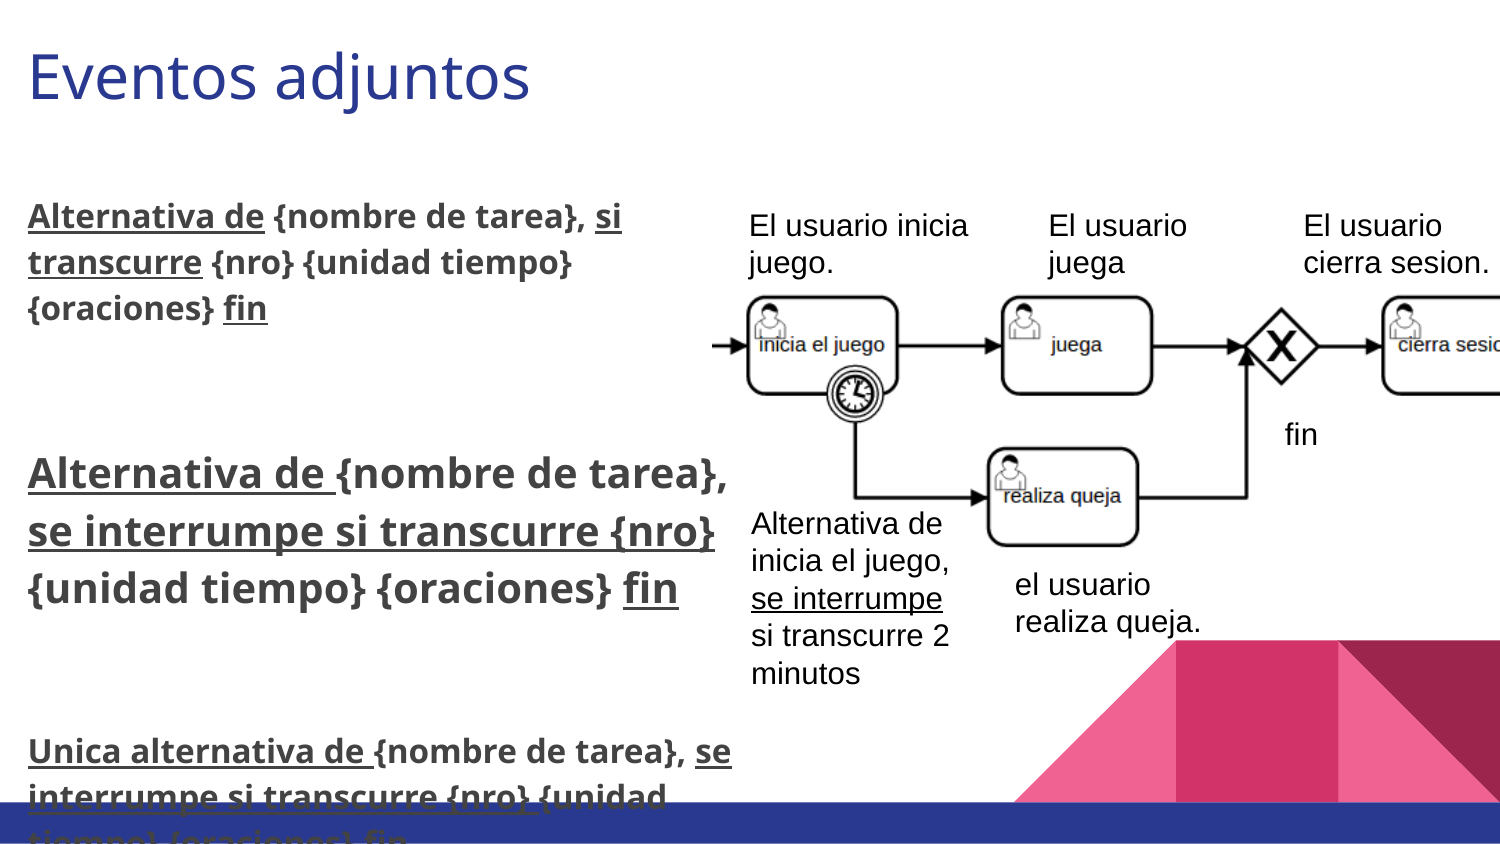

# Eventos adjuntos
Alternativa de {nombre de tarea}, si transcurre {nro} {unidad tiempo} {oraciones} fin
Alternativa de {nombre de tarea}, se interrumpe si transcurre {nro} {unidad tiempo} {oraciones} fin
Unica alternativa de {nombre de tarea}, se interrumpe si transcurre {nro} {unidad tiempo} {oraciones} fin
El usuario inicia juego.
El usuario juega
El usuario cierra sesion.
fin
Alternativa de inicia el juego, se interrumpe si transcurre 2 minutos
el usuario realiza queja.